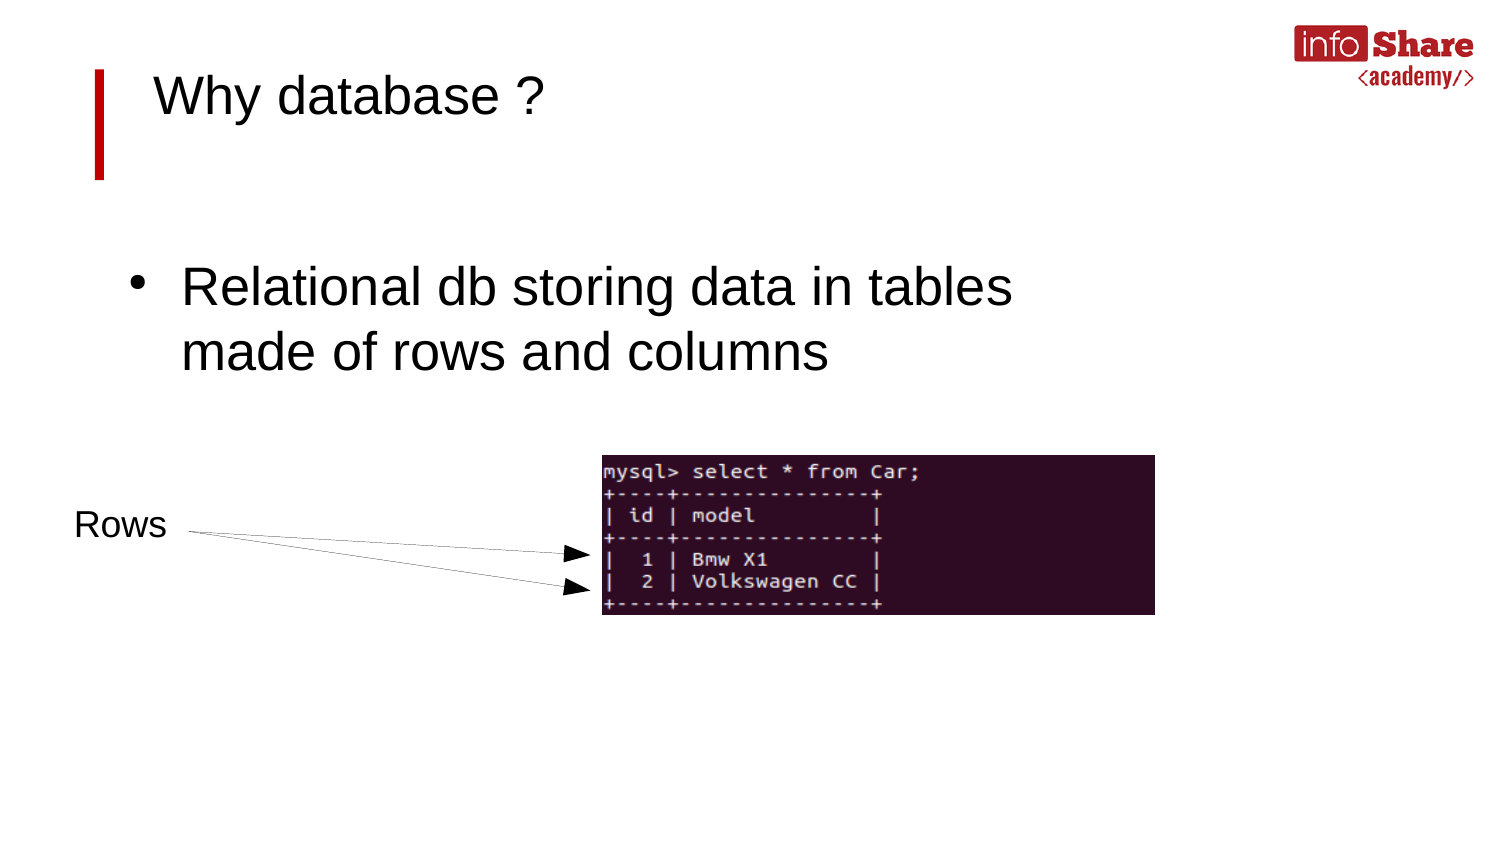

# Why database ?
Relational db storing data in tables made of rows and columns
Rows